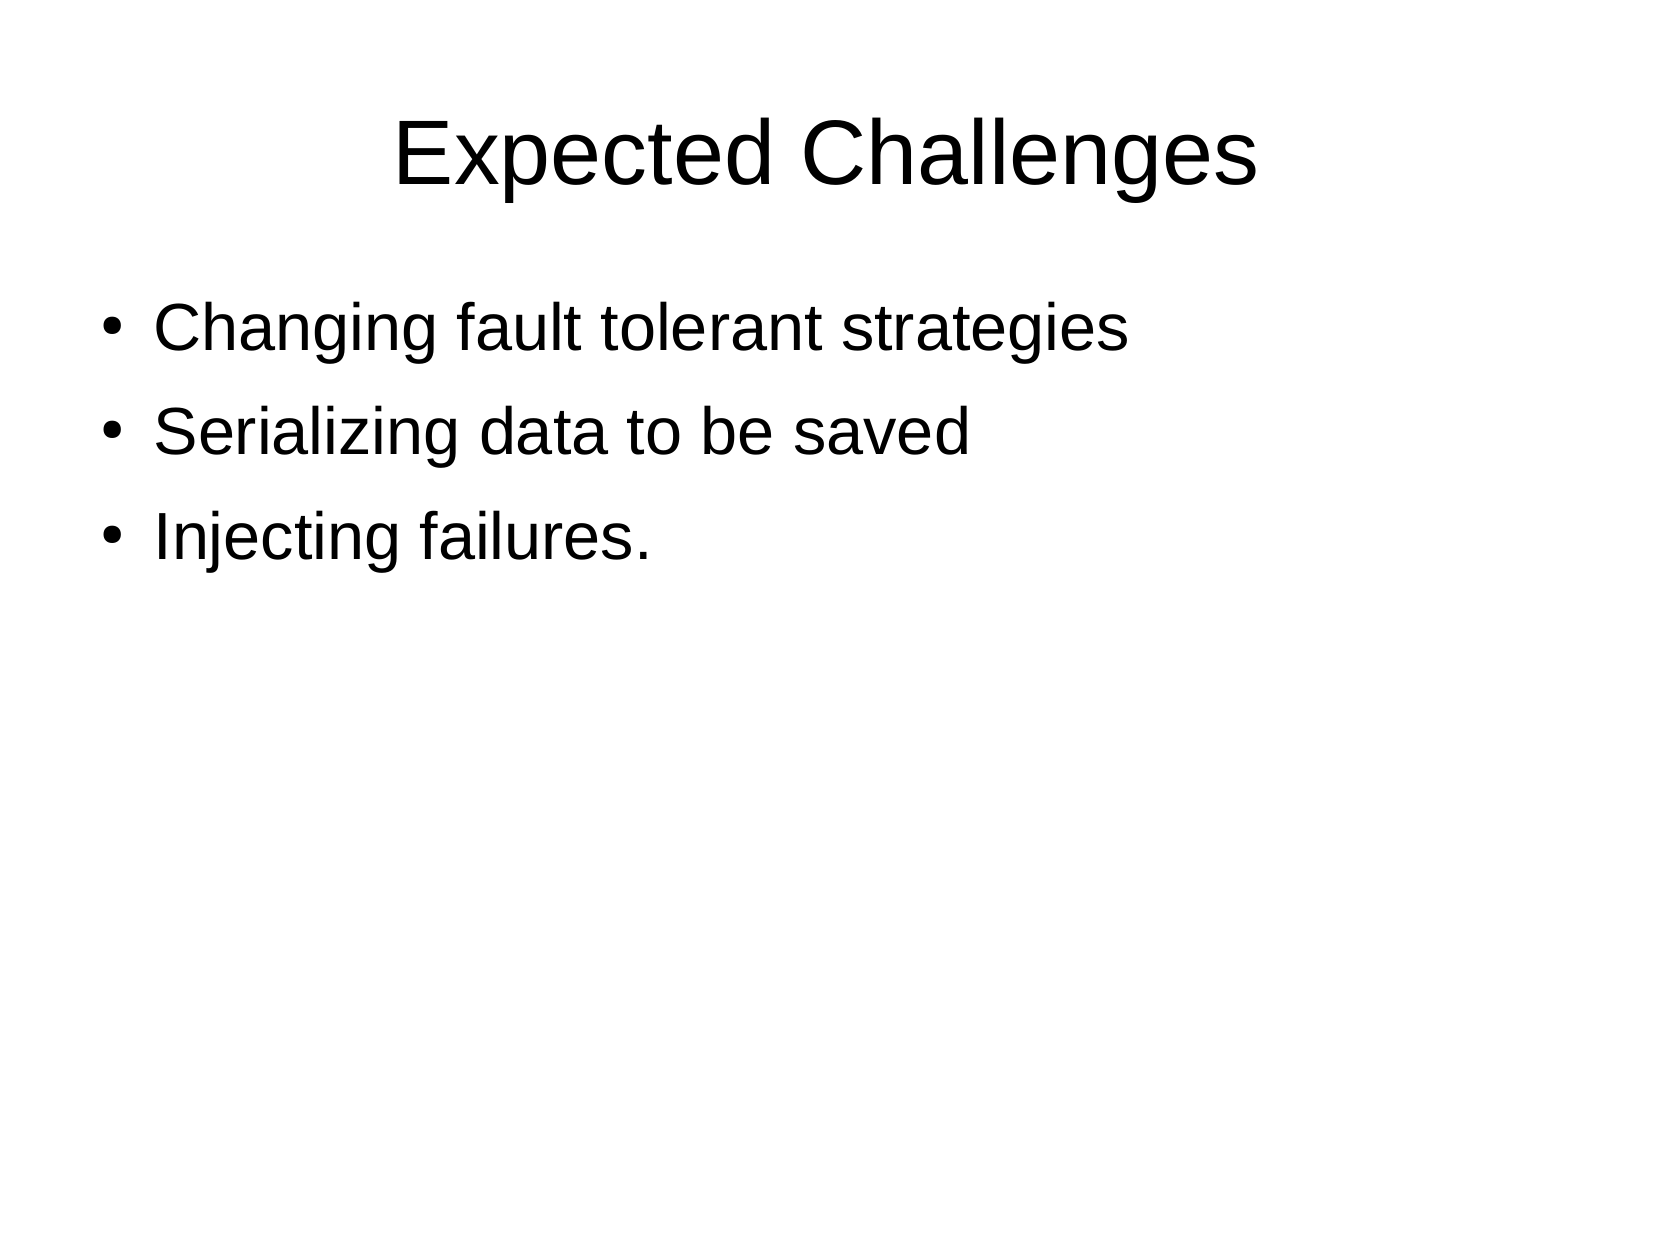

# Expected Challenges
Changing fault tolerant strategies
Serializing data to be saved
Injecting failures.